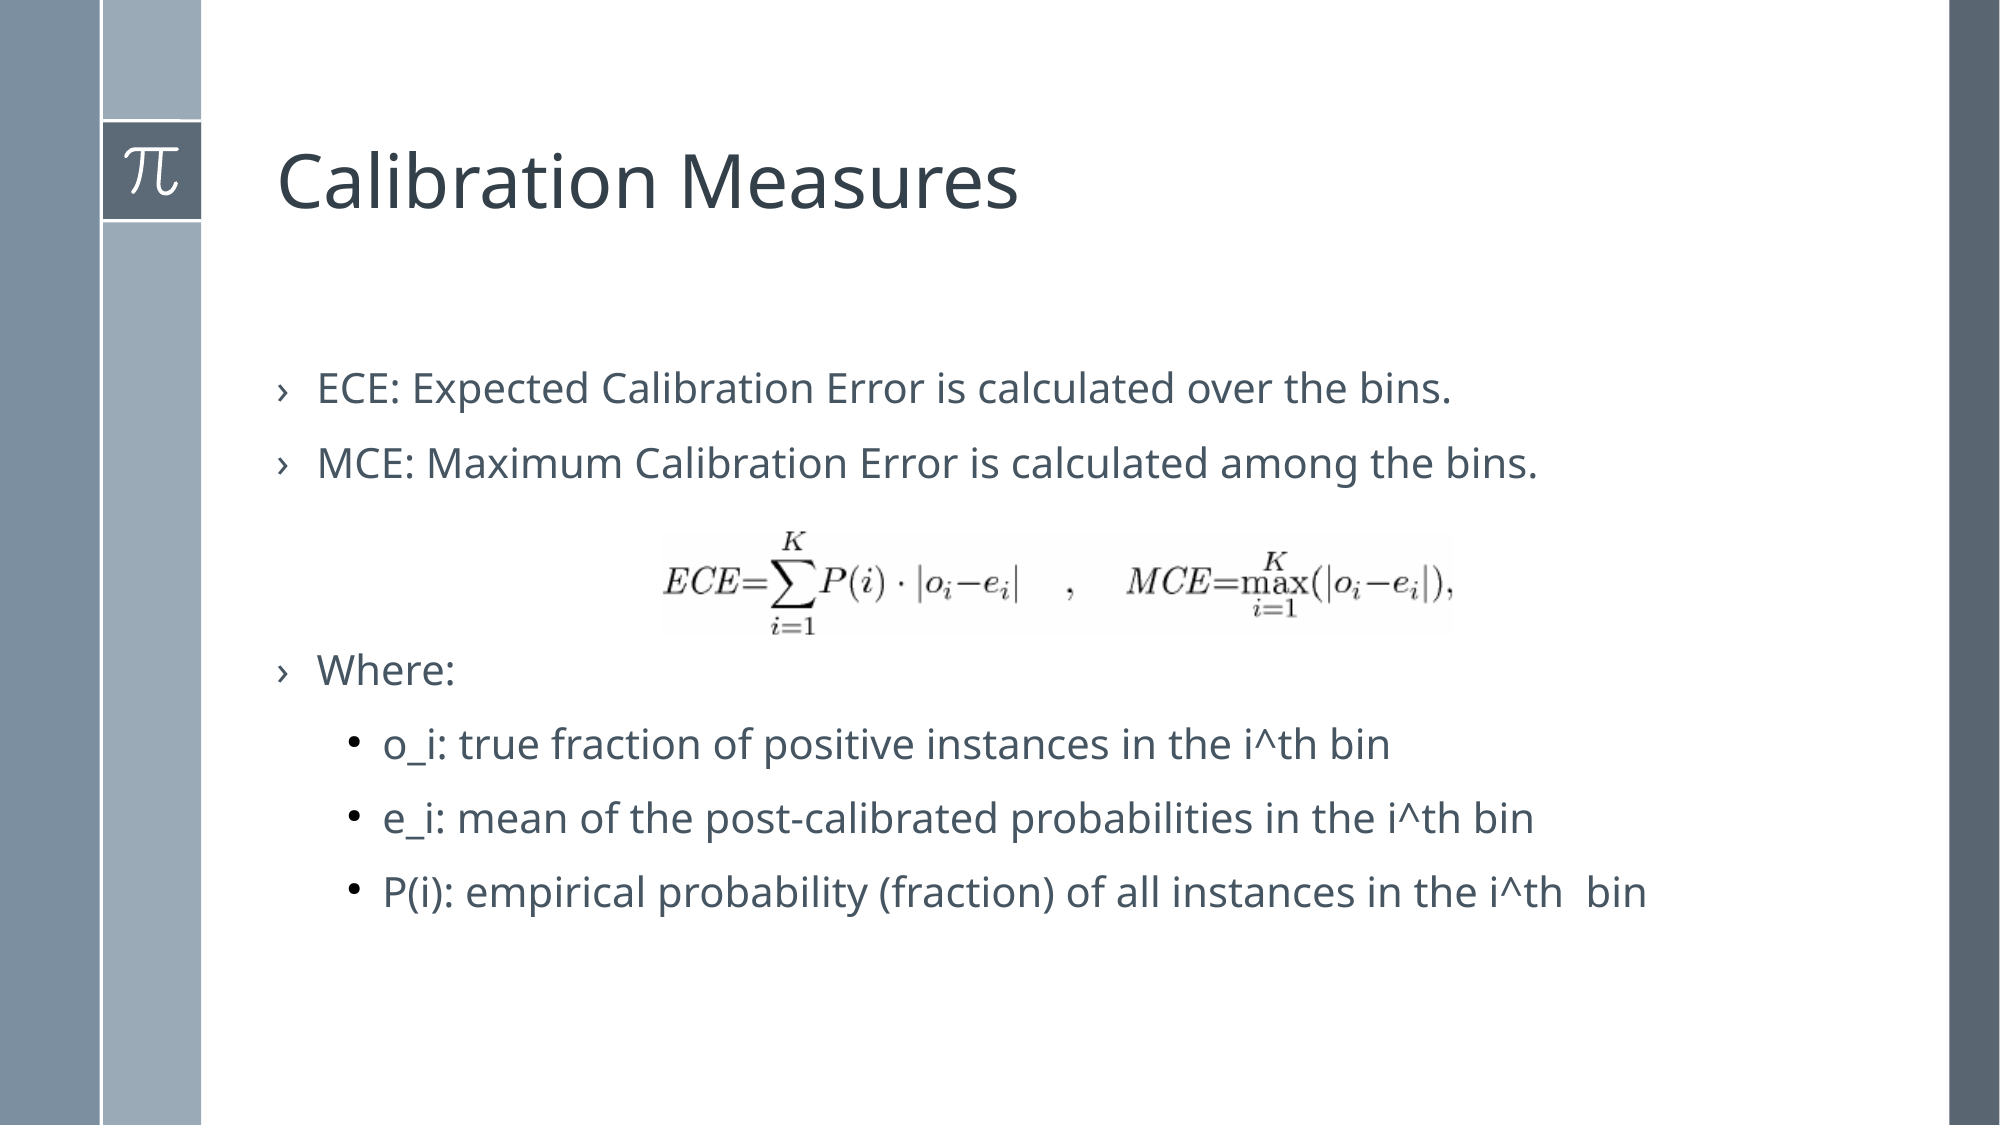

Calibration Measures
ECE: Expected Calibration Error is calculated over the bins.
MCE: Maximum Calibration Error is calculated among the bins.
Where:
o_i: true fraction of positive instances in the i^th bin
e_i: mean of the post-calibrated probabilities in the i^th bin
P(i): empirical probability (fraction) of all instances in the i^th bin